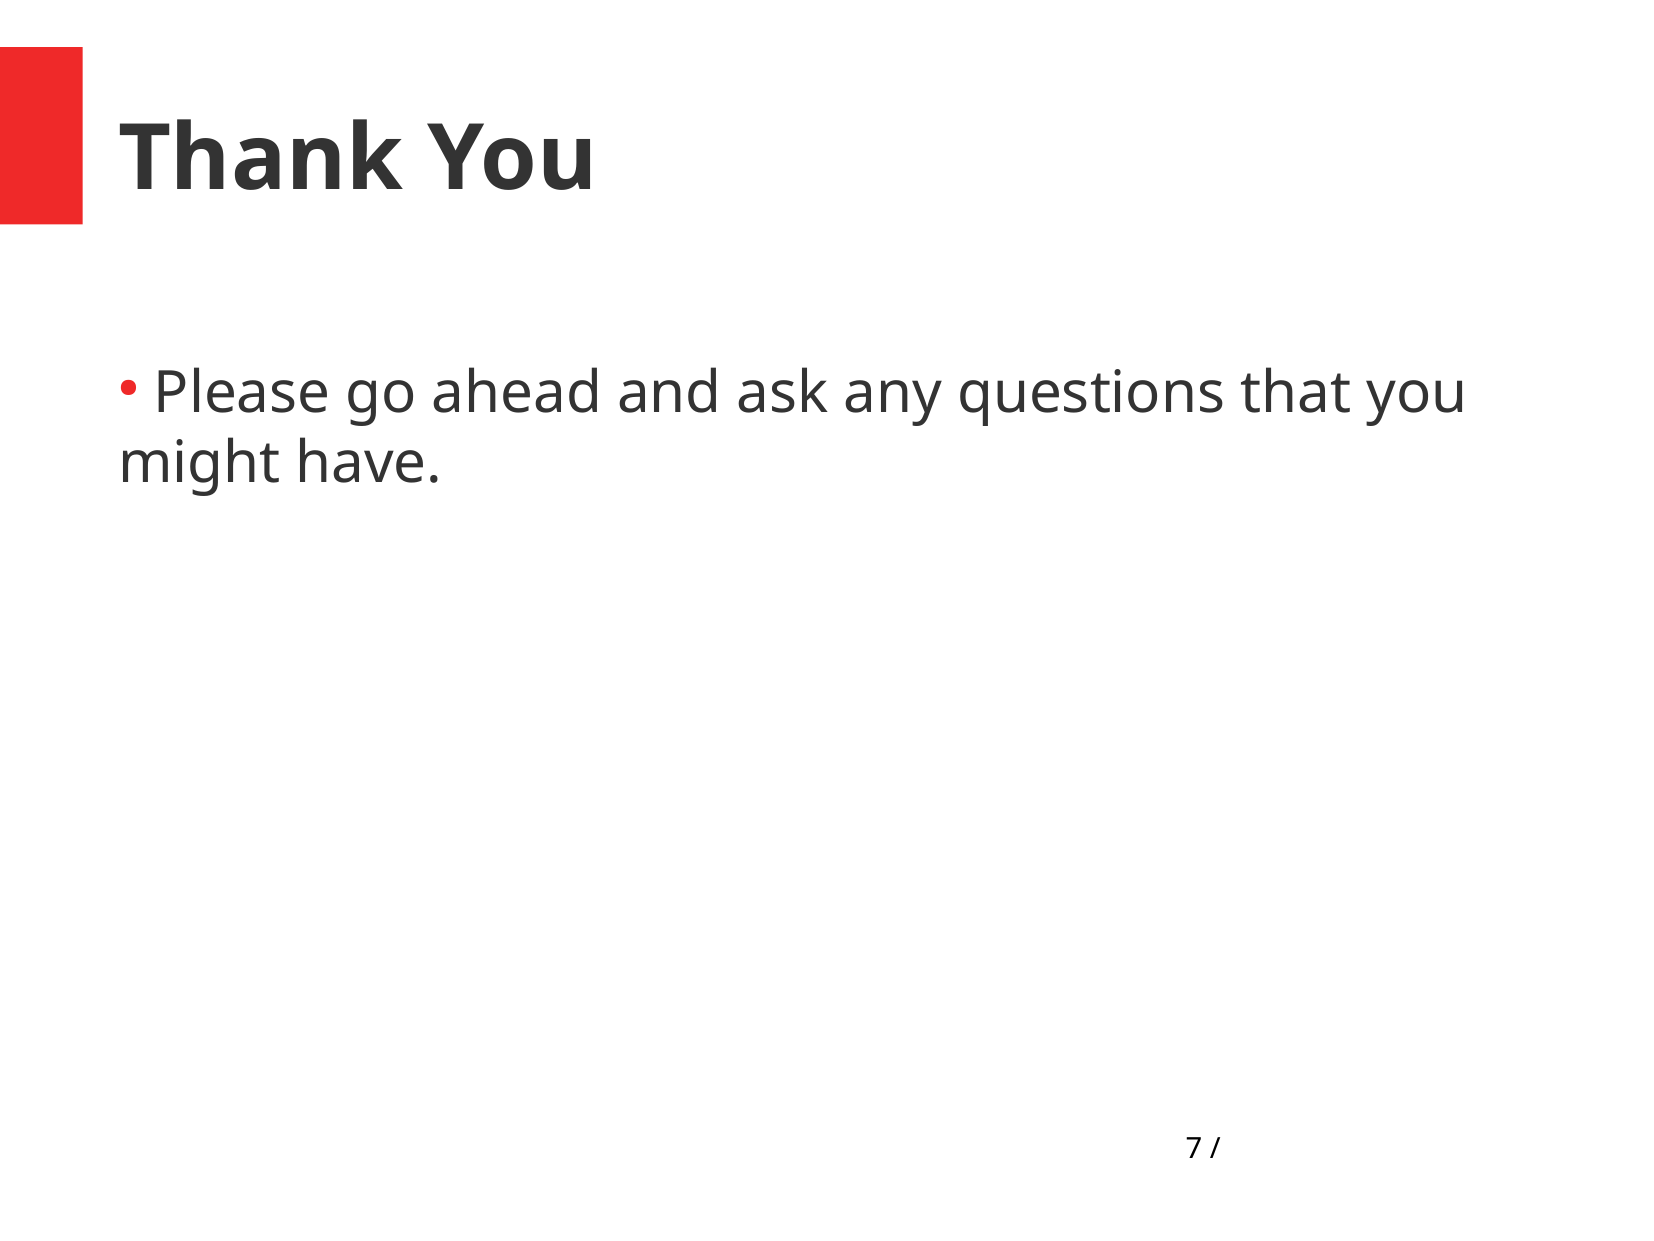

# Thank You
 Please go ahead and ask any questions that you might have.